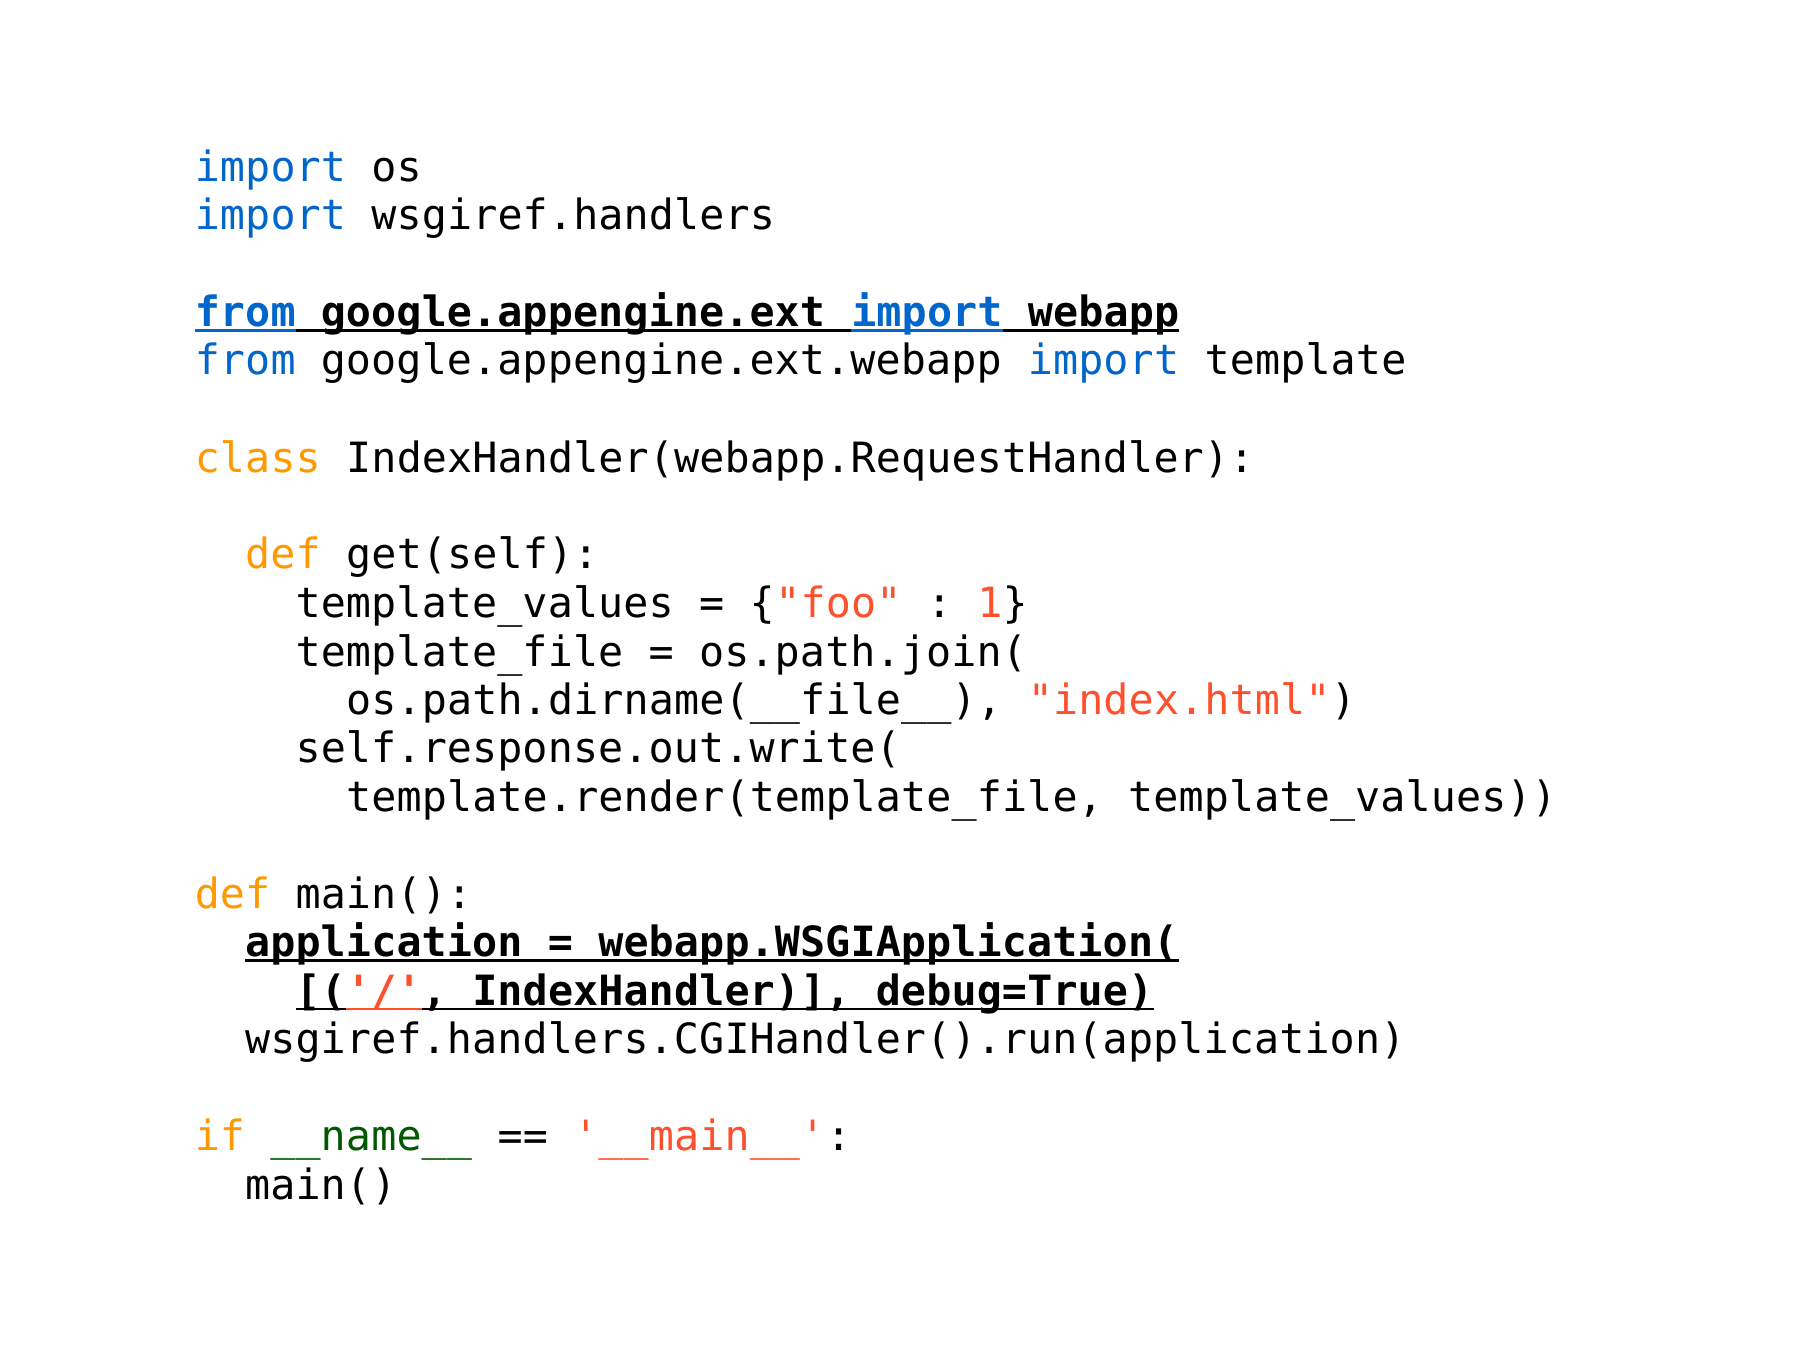

import os
import wsgiref.handlers
from google.appengine.ext import webapp
from google.appengine.ext.webapp import template
class IndexHandler(webapp.RequestHandler):
 def get(self):
 template_values = {"foo" : 1}
 template_file = os.path.join(
 os.path.dirname(__file__), "index.html")
 self.response.out.write(
 template.render(template_file, template_values))
def main():
 application = webapp.WSGIApplication(
 [('/', IndexHandler)], debug=True)
 wsgiref.handlers.CGIHandler().run(application)
if __name__ == '__main__':
 main()